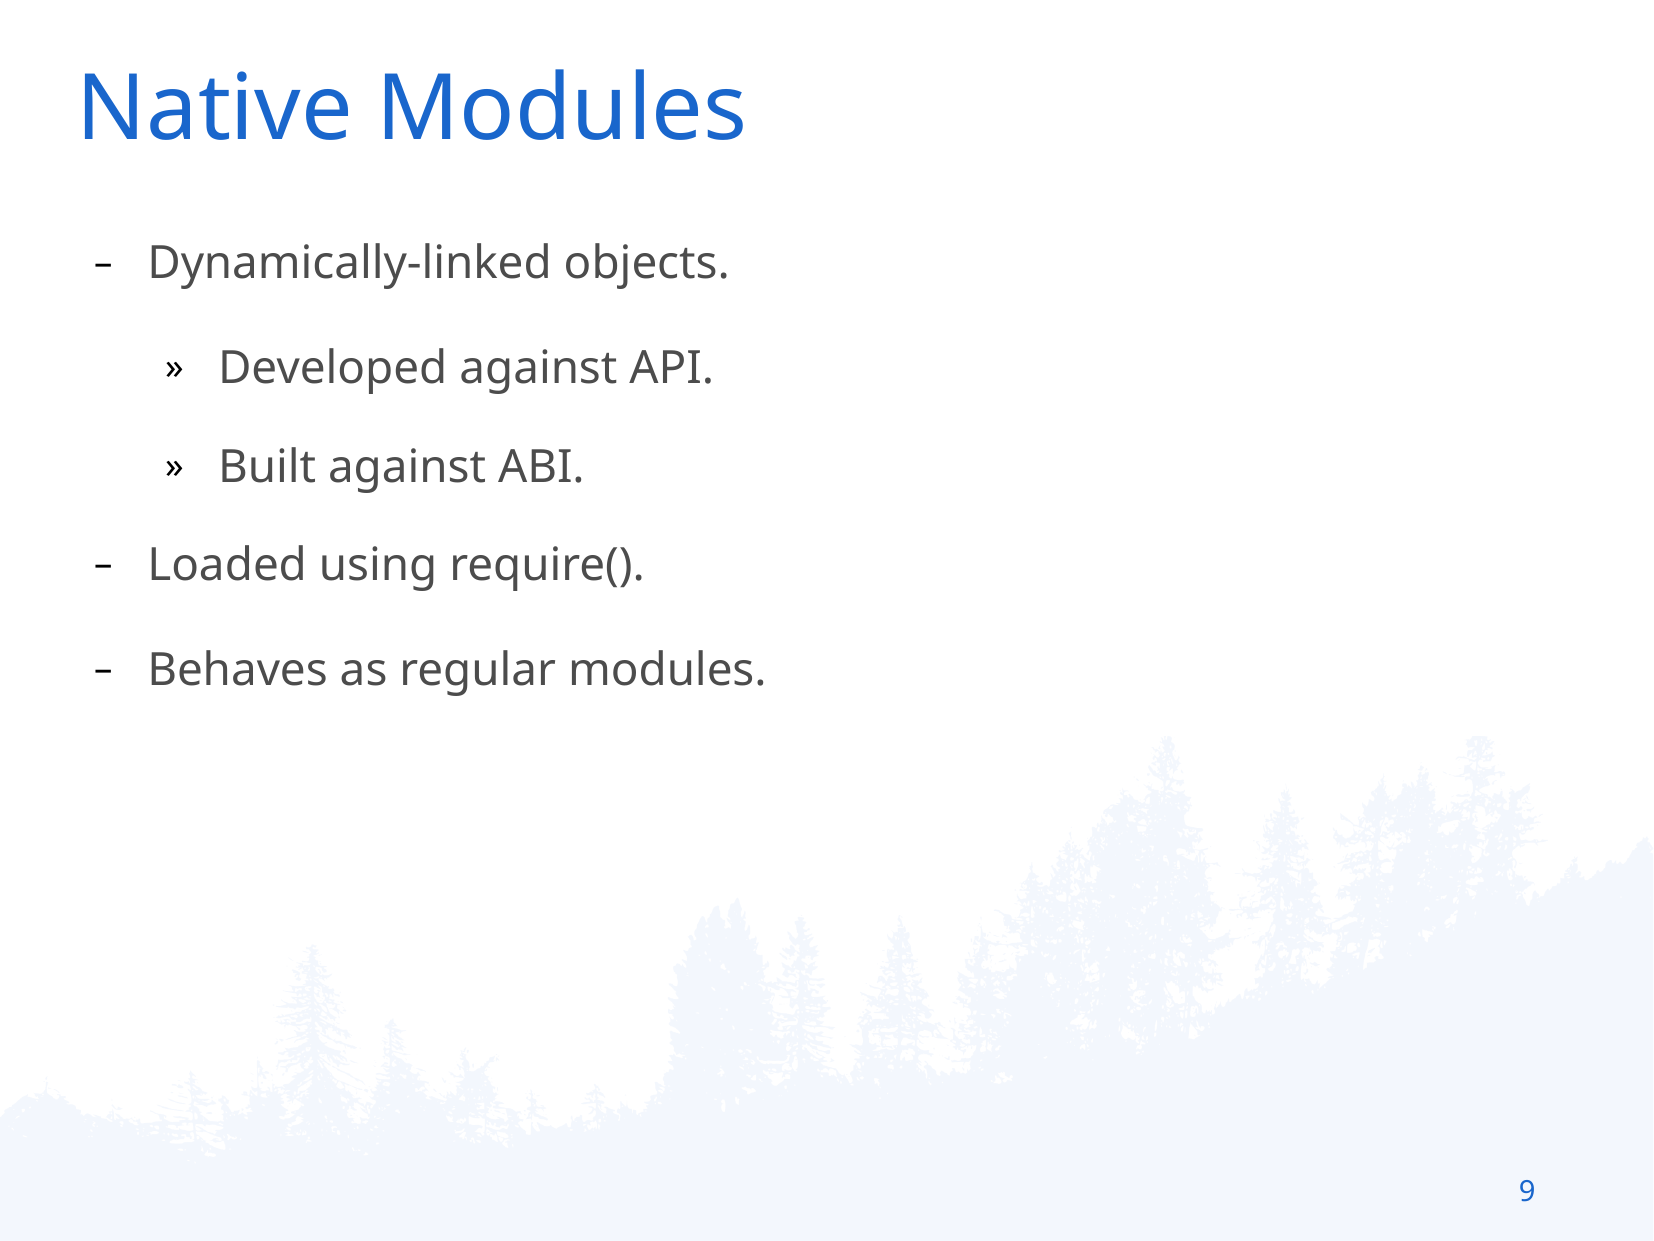

Native Modules
# Dynamically-linked objects.
Developed against API.
Built against ABI.
Loaded using require().
Behaves as regular modules.
9